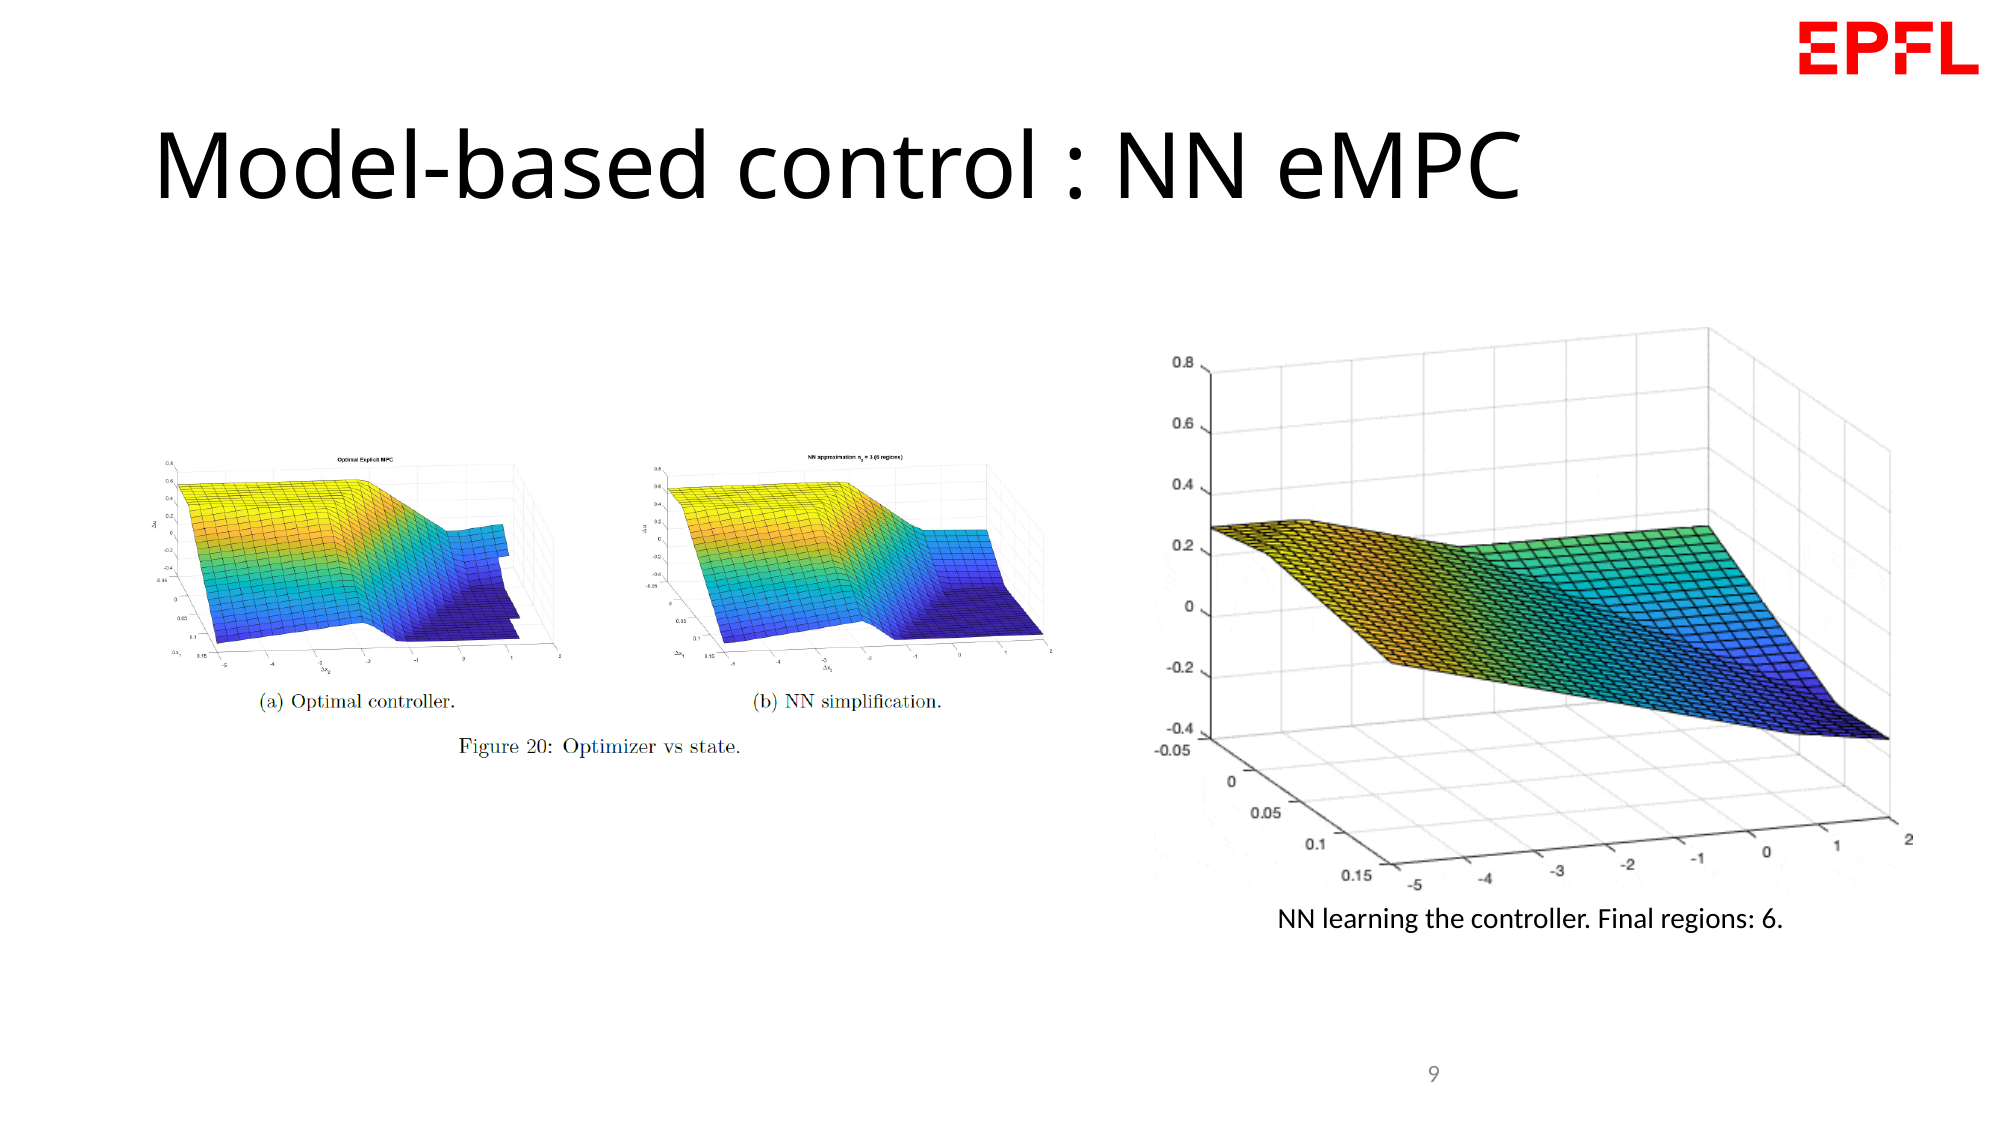

# Model-based control : NN eMPC
NN learning the controller. Final regions: 6.